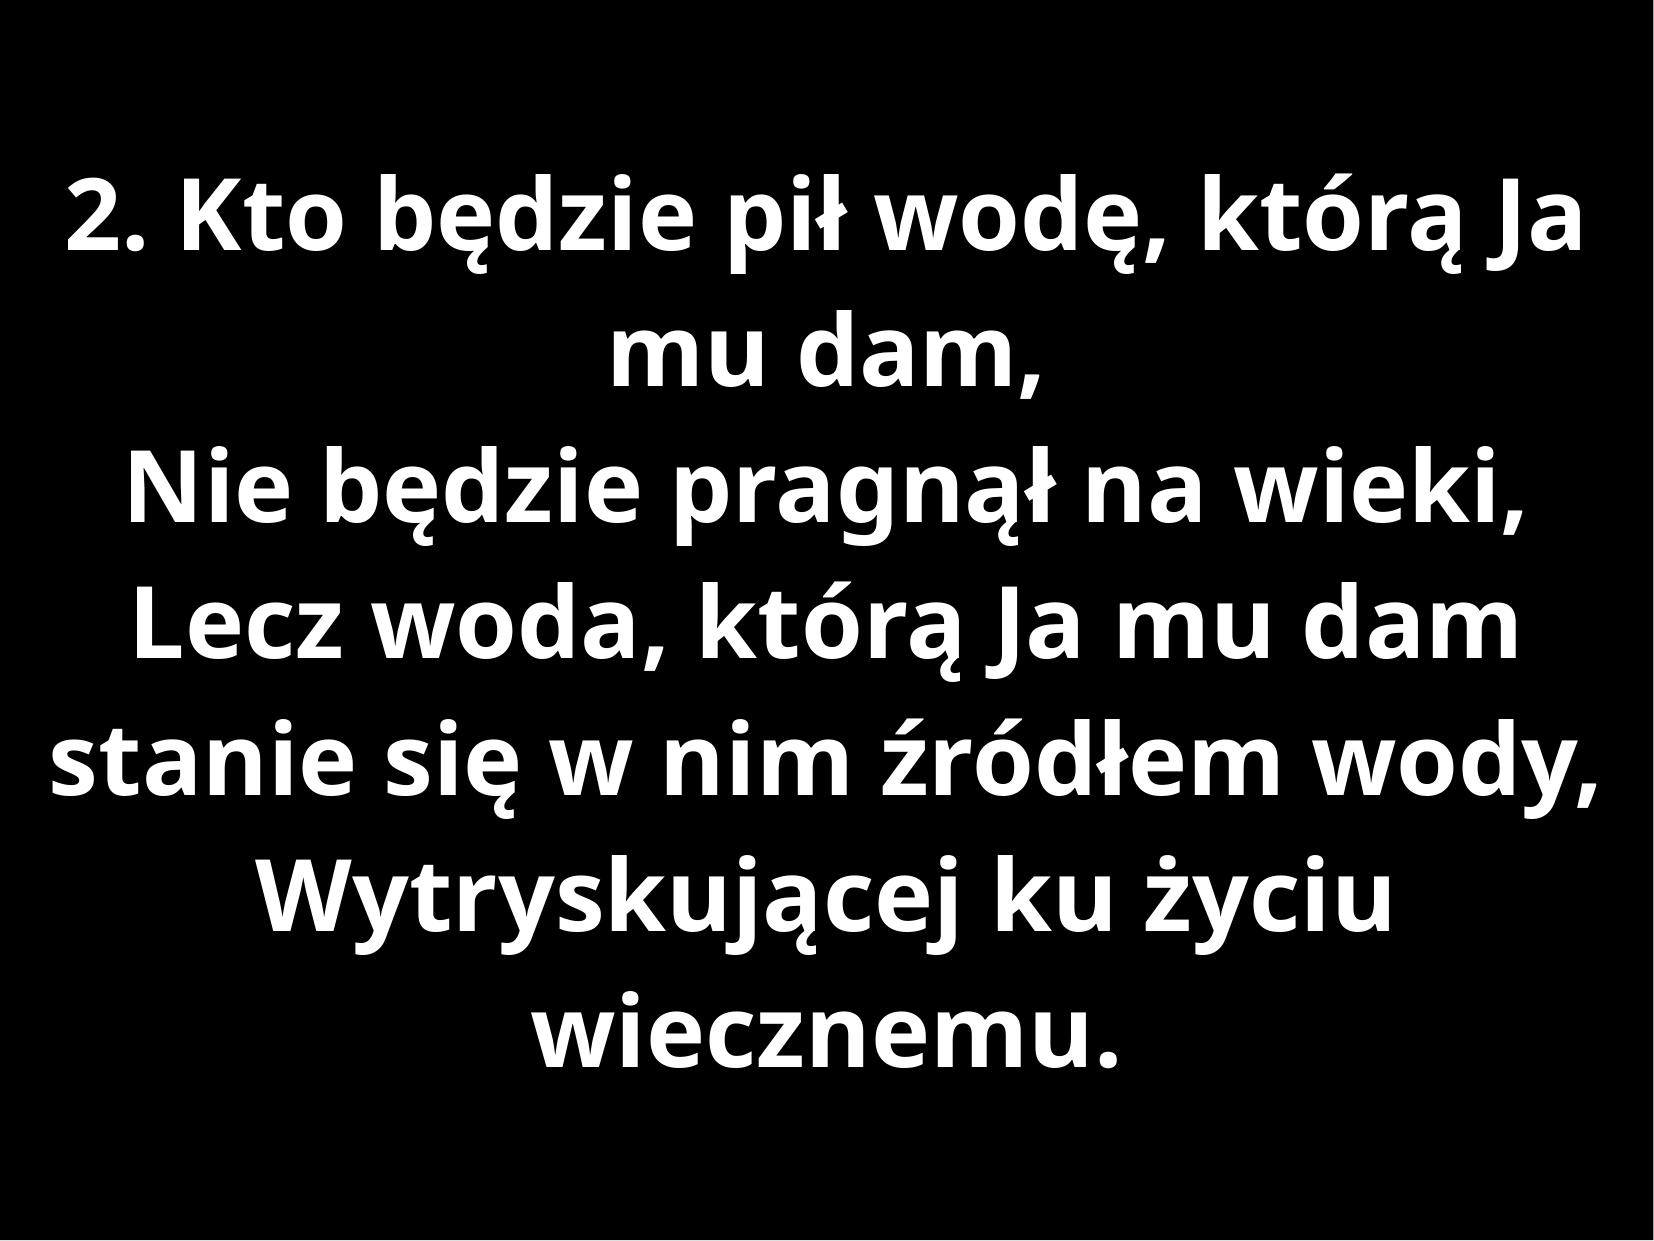

# 2. Kto będzie pił wodę, którą Ja mu dam, Nie będzie pragnął na wieki, Lecz woda, którą Ja mu dam stanie się w nim źródłem wody, Wytryskującej ku życiu wiecznemu.